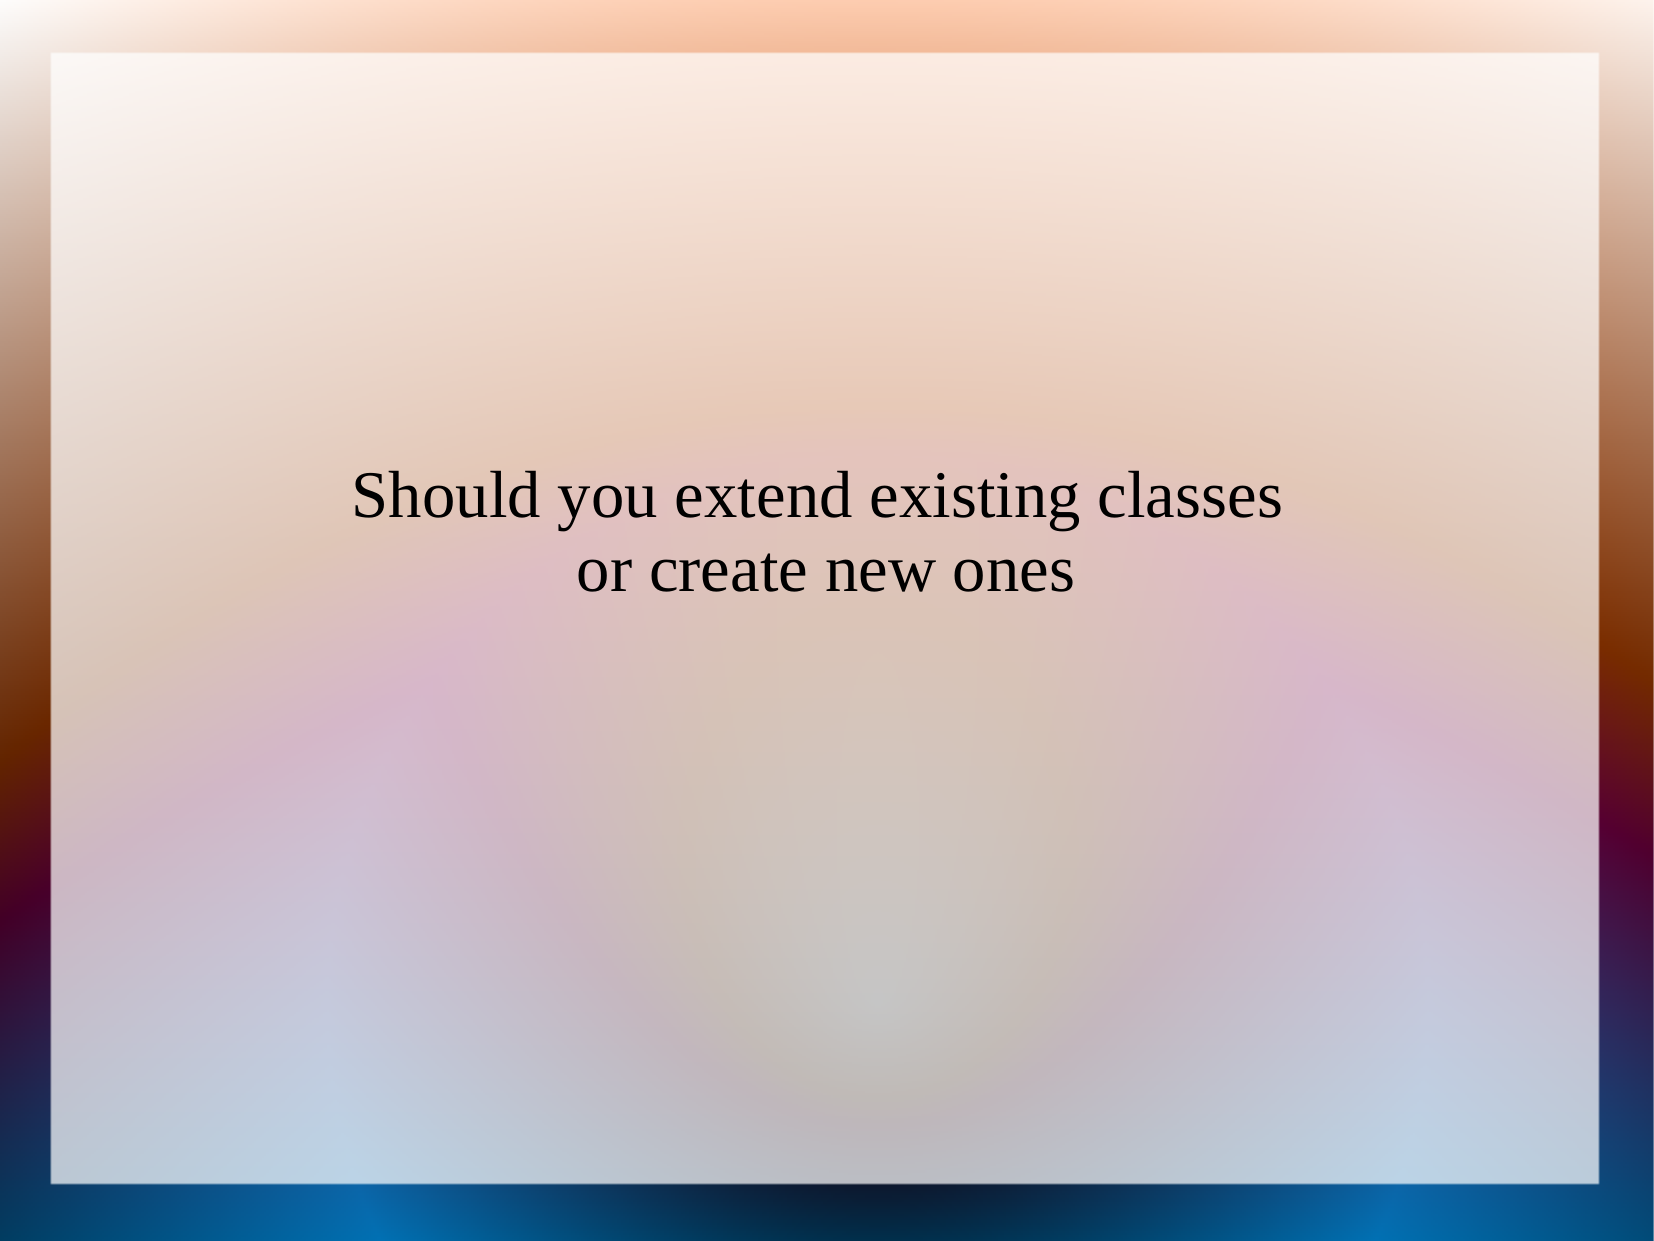

# Should you extend existing classes
or create new ones